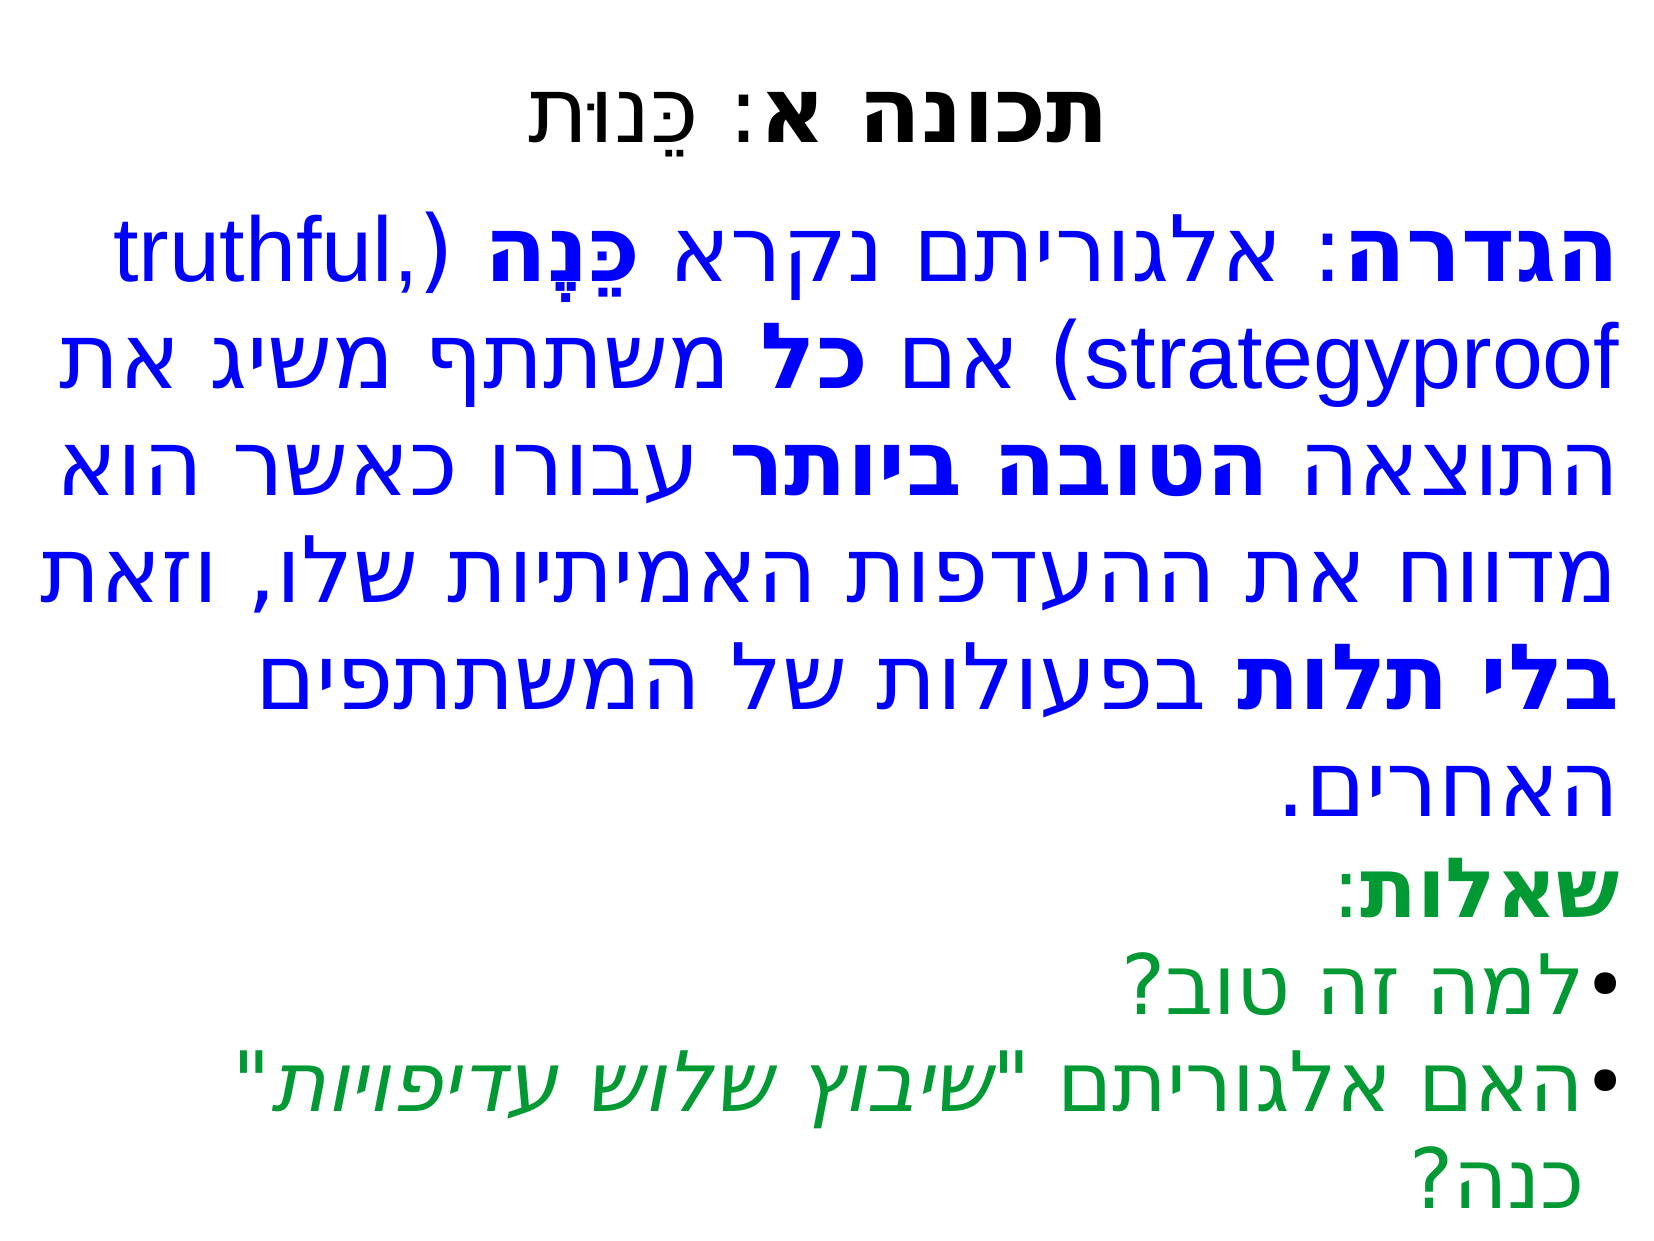

# תכונה א: כֵּנוּת
הגדרה: אלגוריתם נקרא כֵּנֶה (truthful, strategyproof) אם כל משתתף משיג את התוצאה הטובה ביותר עבורו כאשר הוא מדווח את ההעדפות האמיתיות שלו, וזאת בלי תלות בפעולות של המשתתפים האחרים.
שאלות:
למה זה טוב?
האם אלגוריתם "שיבוץ שלוש עדיפויות" כנה?